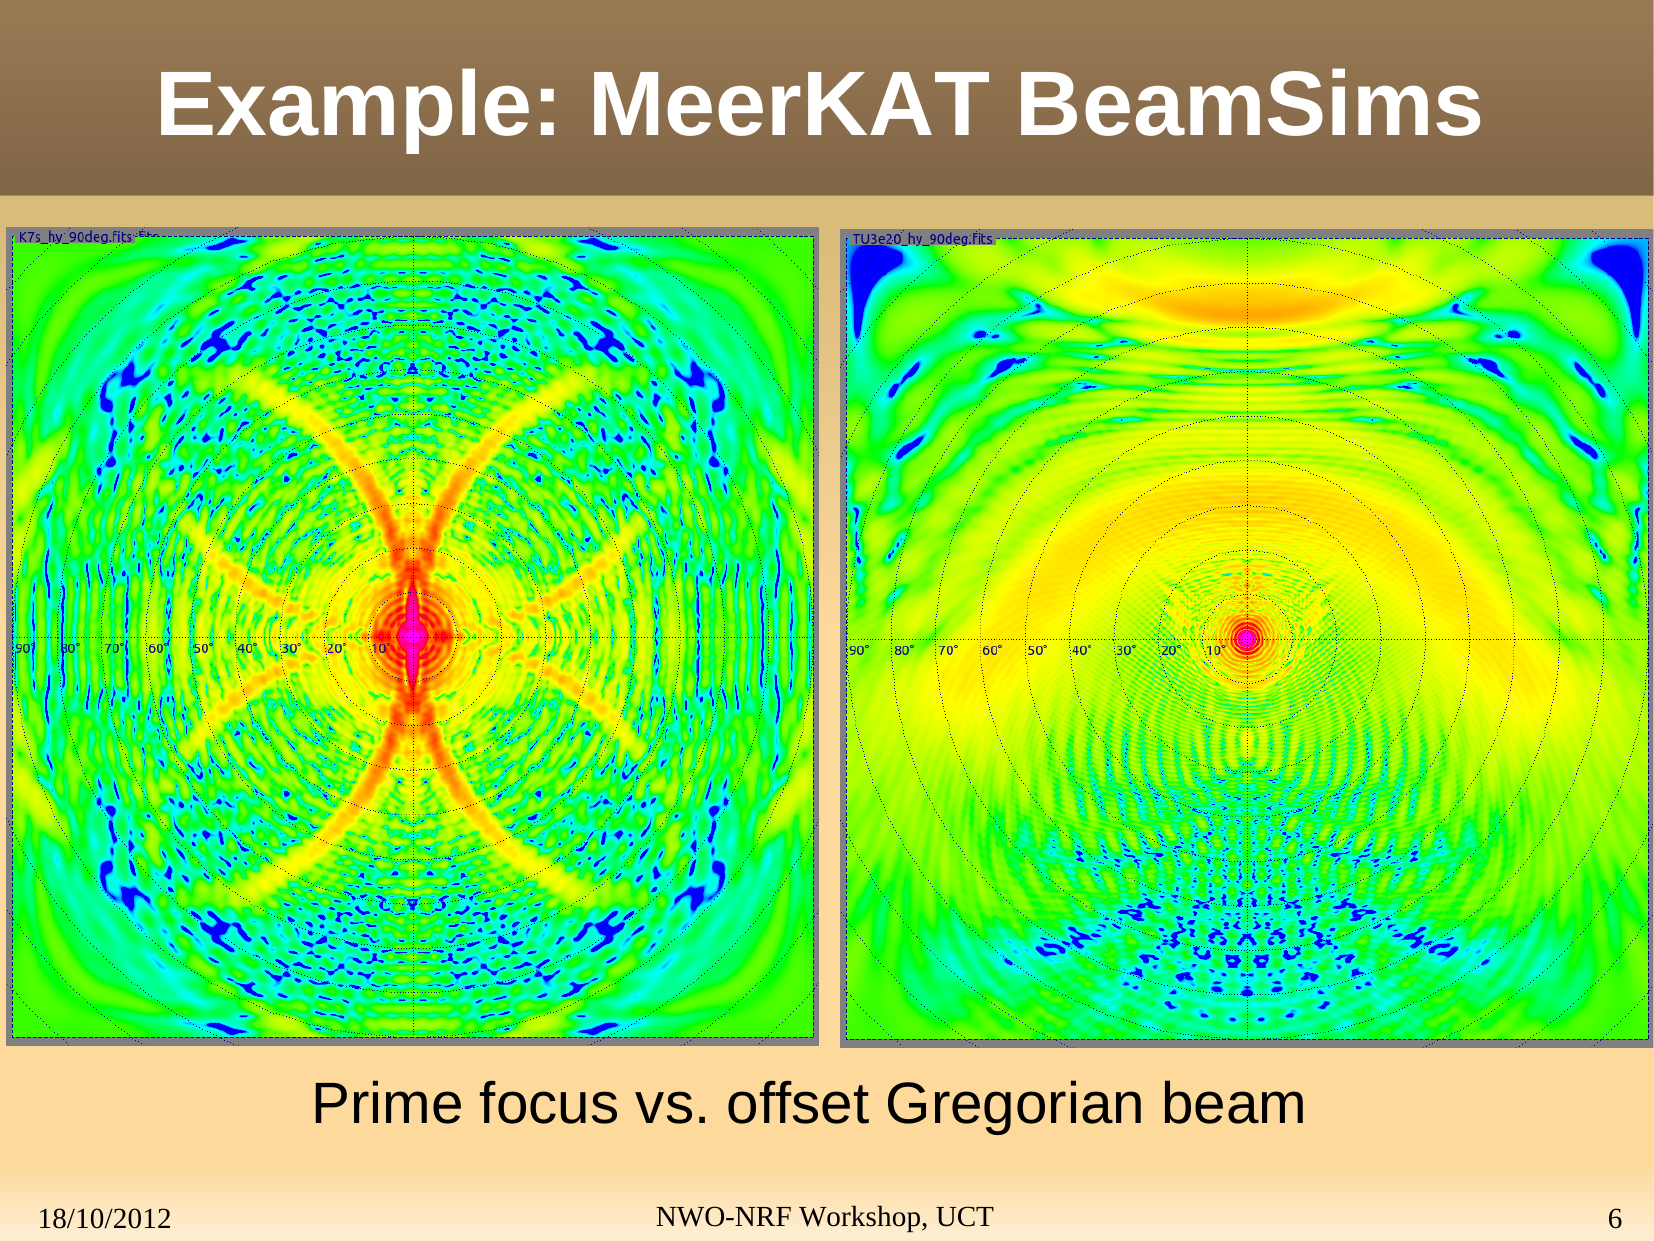

# Example: MeerKAT BeamSims
Prime focus vs. offset Gregorian beam
NWO-NRF Workshop, UCT
18/10/2012
6